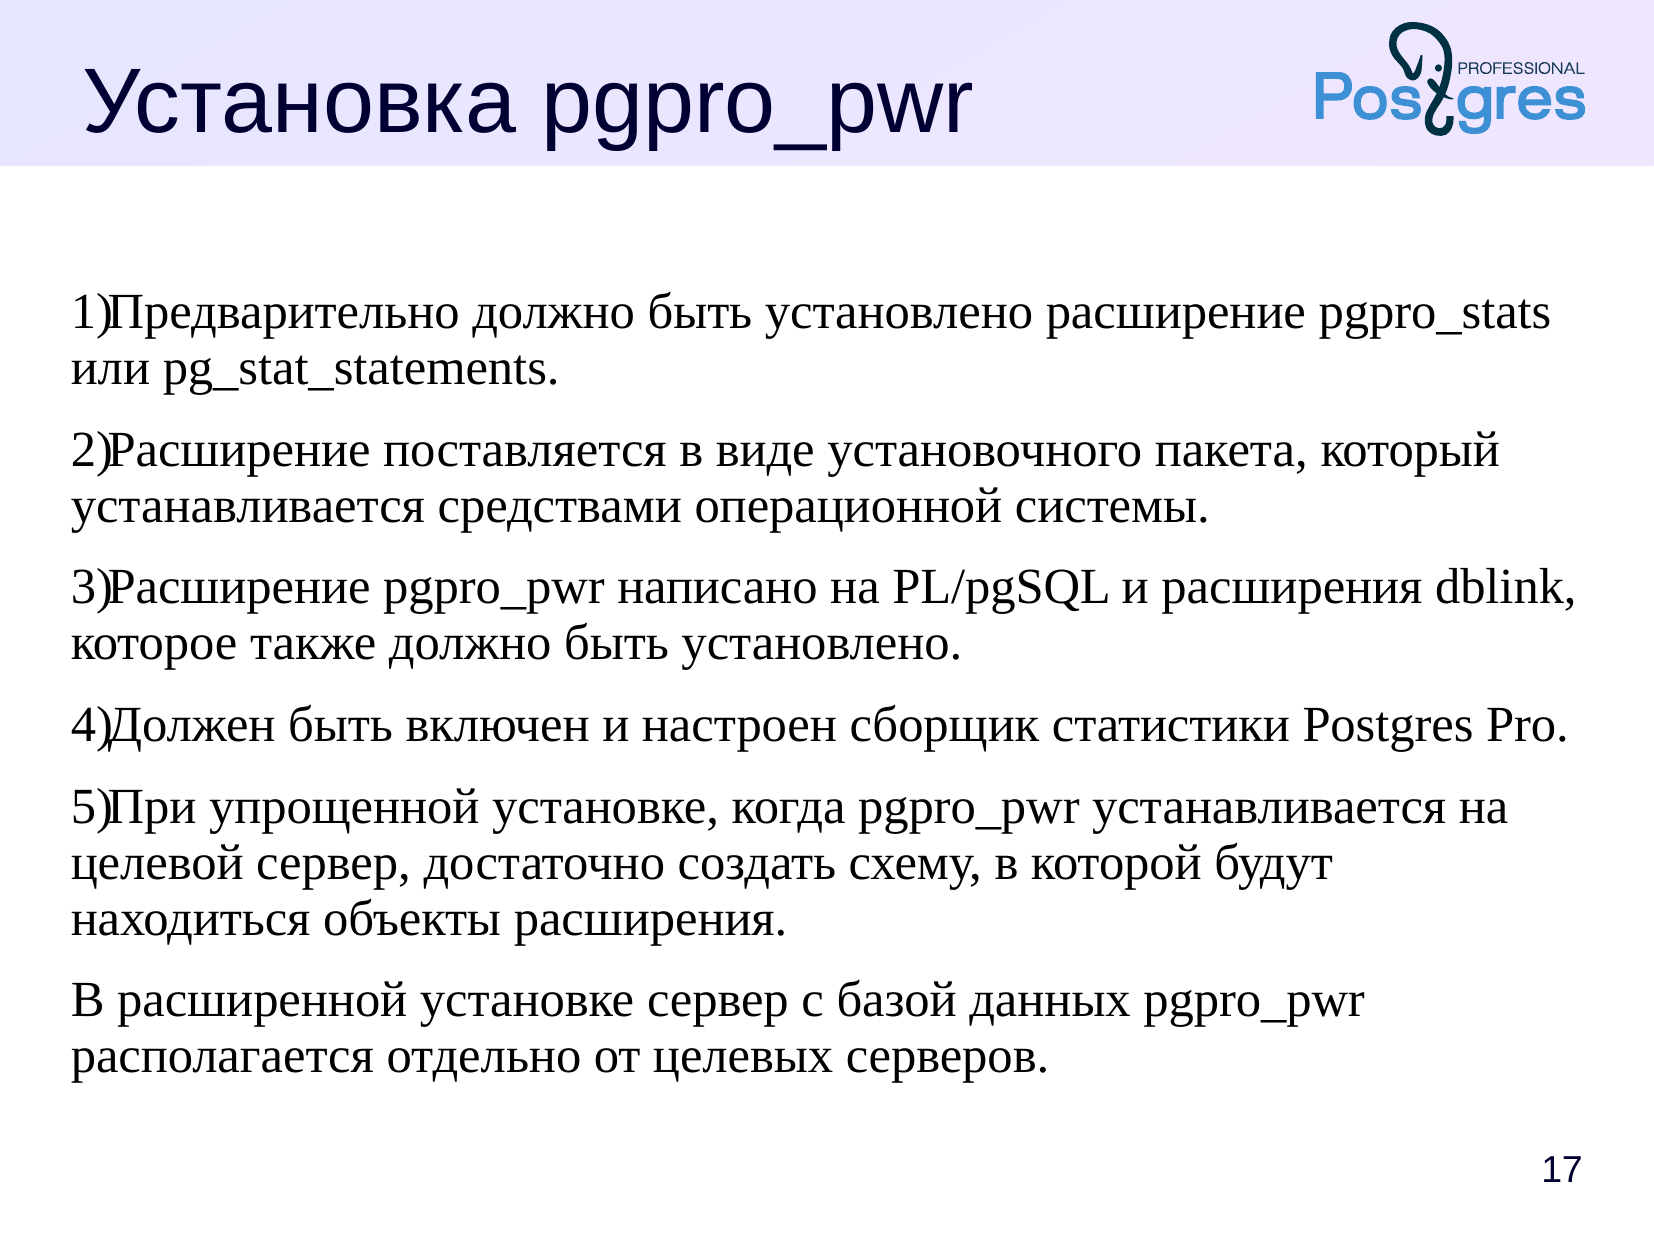

# Установка pgpro_pwr
Предварительно должно быть установлено расширение pgpro_stats или pg_stat_statements.
Расширение поставляется в виде установочного пакета, который устанавливается средствами операционной системы.
Расширение pgpro_pwr написано на PL/pgSQL и расширения dblink, которое также должно быть установлено.
Должен быть включен и настроен сборщик статистики Postgres Pro.
При упрощенной установке, когда pgpro_pwr устанавливается на целевой сервер, достаточно создать схему, в которой будут находиться объекты расширения.
В расширенной установке сервер с базой данных pgpro_pwr располагается отдельно от целевых серверов.